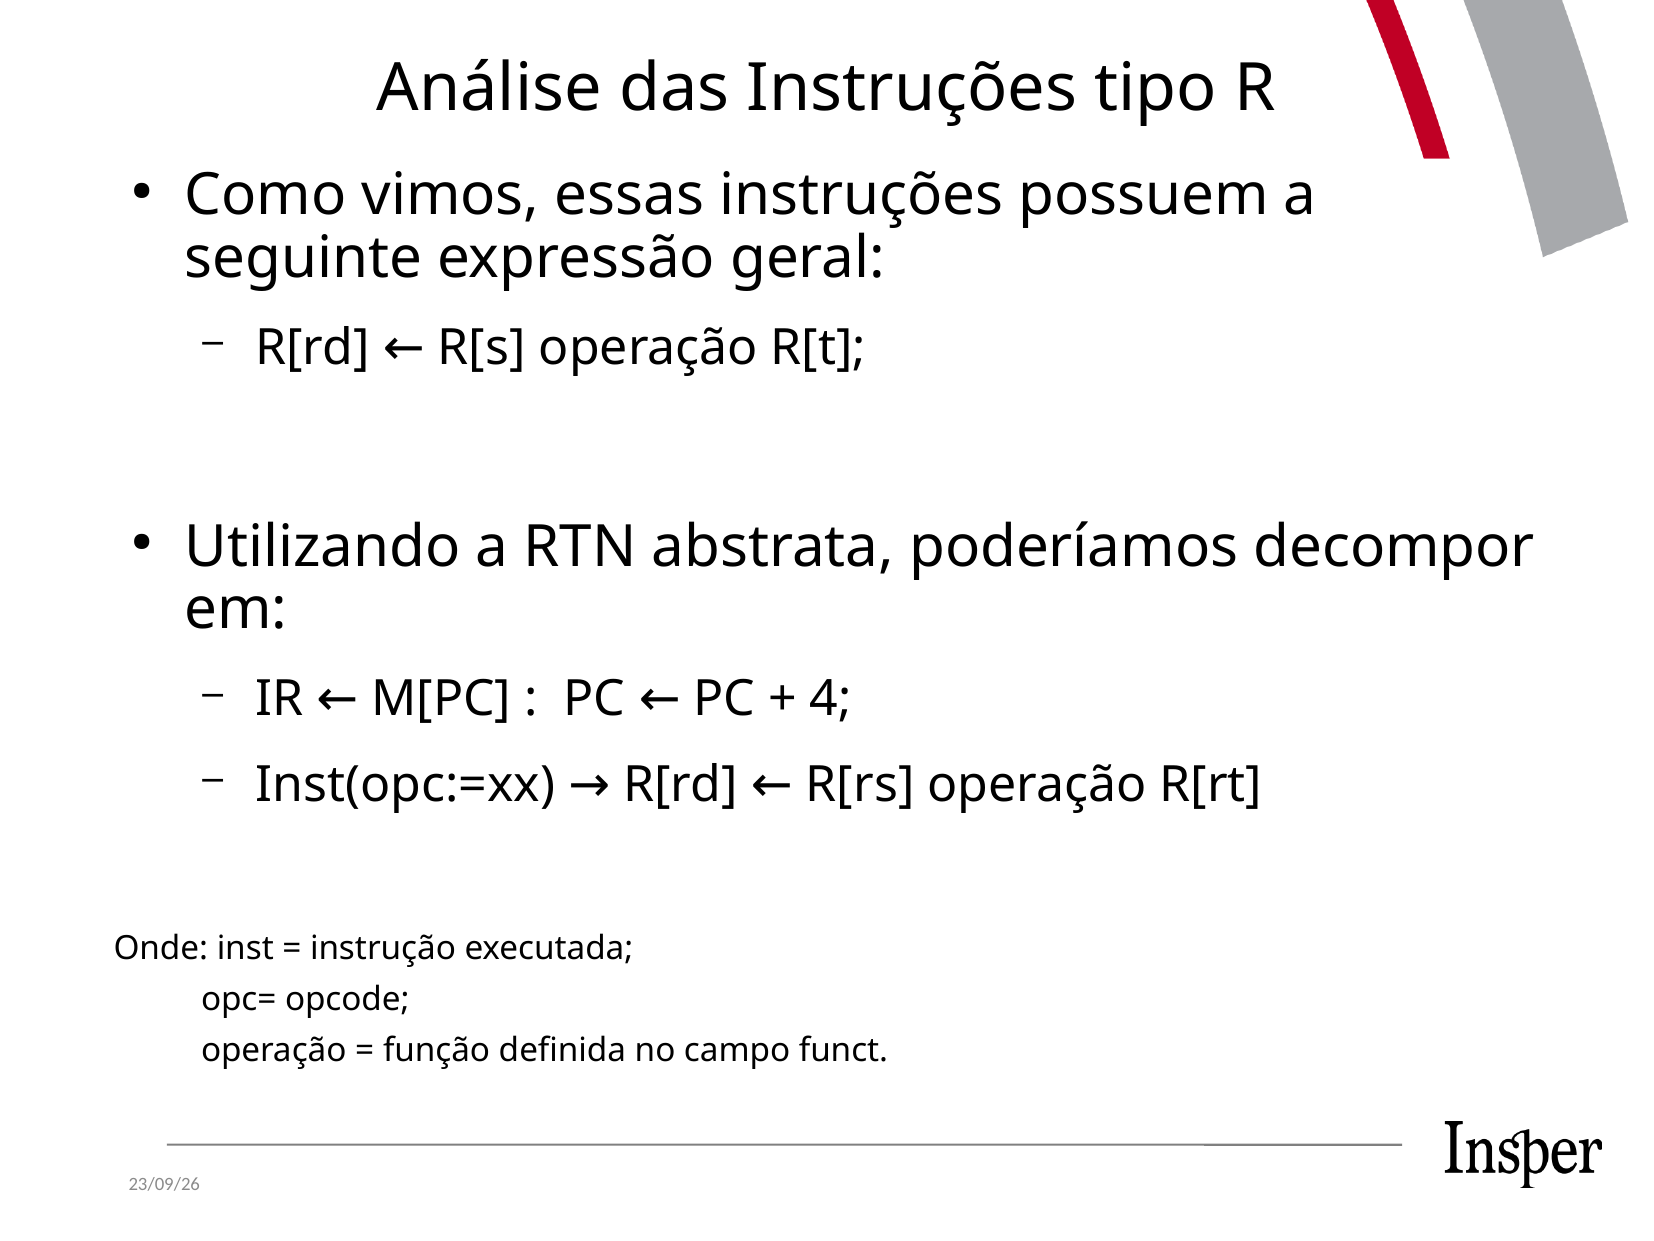

# Análise das Instruções tipo R
Como vimos, essas instruções possuem a seguinte expressão geral:
R[rd] ← R[s] operação R[t];
Utilizando a RTN abstrata, poderíamos decompor em:
IR ← M[PC] : PC ← PC + 4;
Inst(opc:=xx) → R[rd] ← R[rs] operação R[rt]
Onde: inst = instrução executada;
 opc= opcode;
 operação = função definida no campo funct.